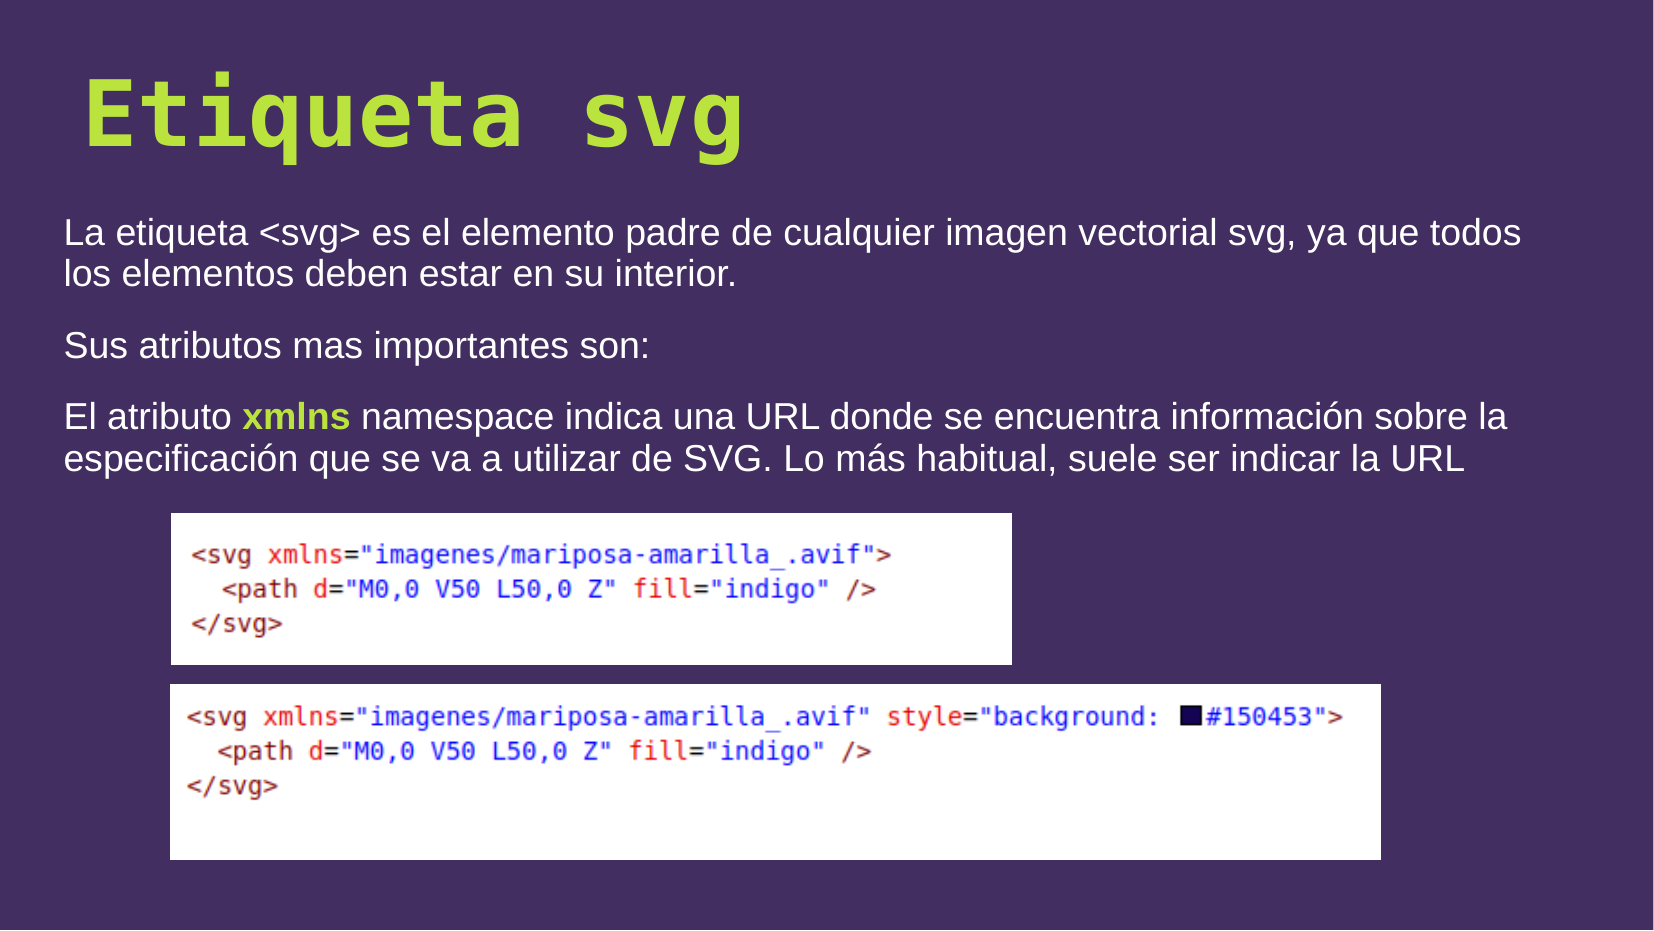

# Etiqueta svg
La etiqueta <svg> es el elemento padre de cualquier imagen vectorial svg, ya que todos los elementos deben estar en su interior.
Sus atributos mas importantes son:
El atributo xmlns namespace indica una URL donde se encuentra información sobre la especificación que se va a utilizar de SVG. Lo más habitual, suele ser indicar la URL